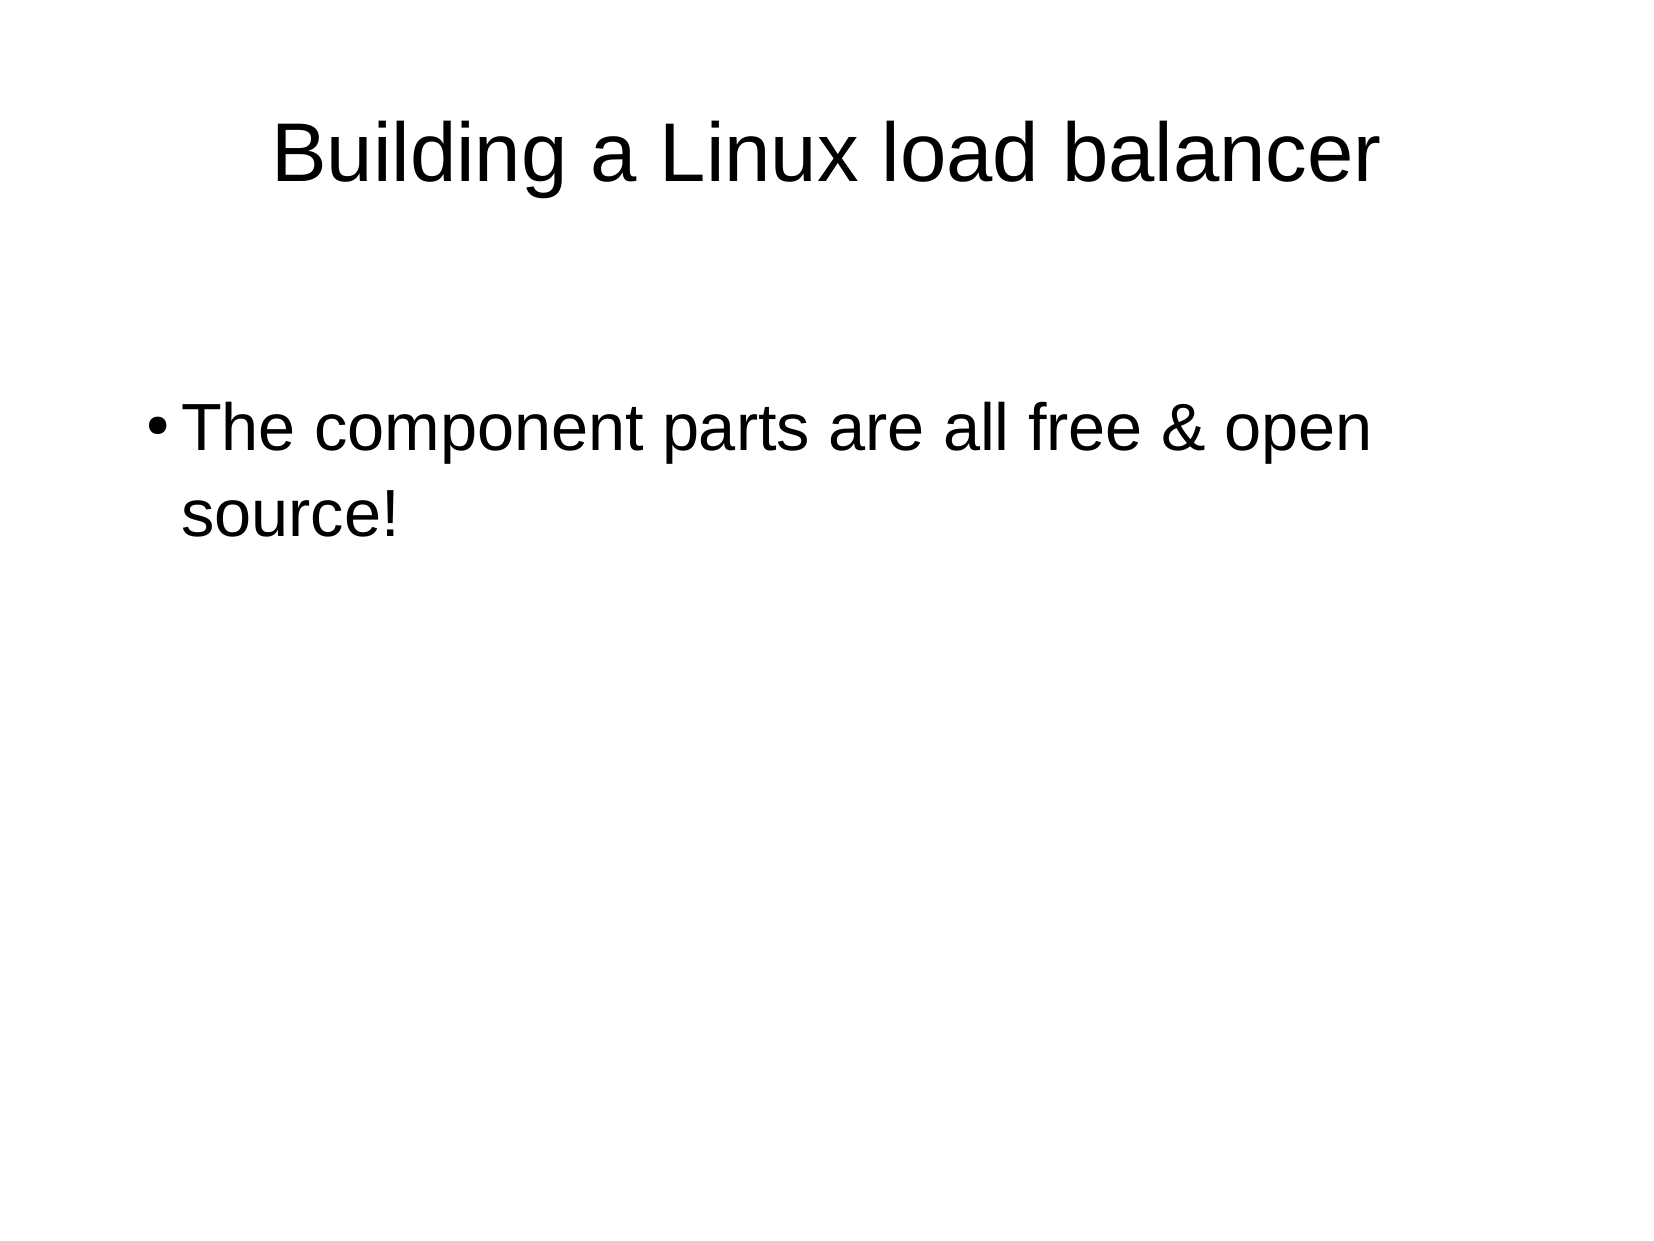

# Building a Linux load balancer
The component parts are all free & open
source!